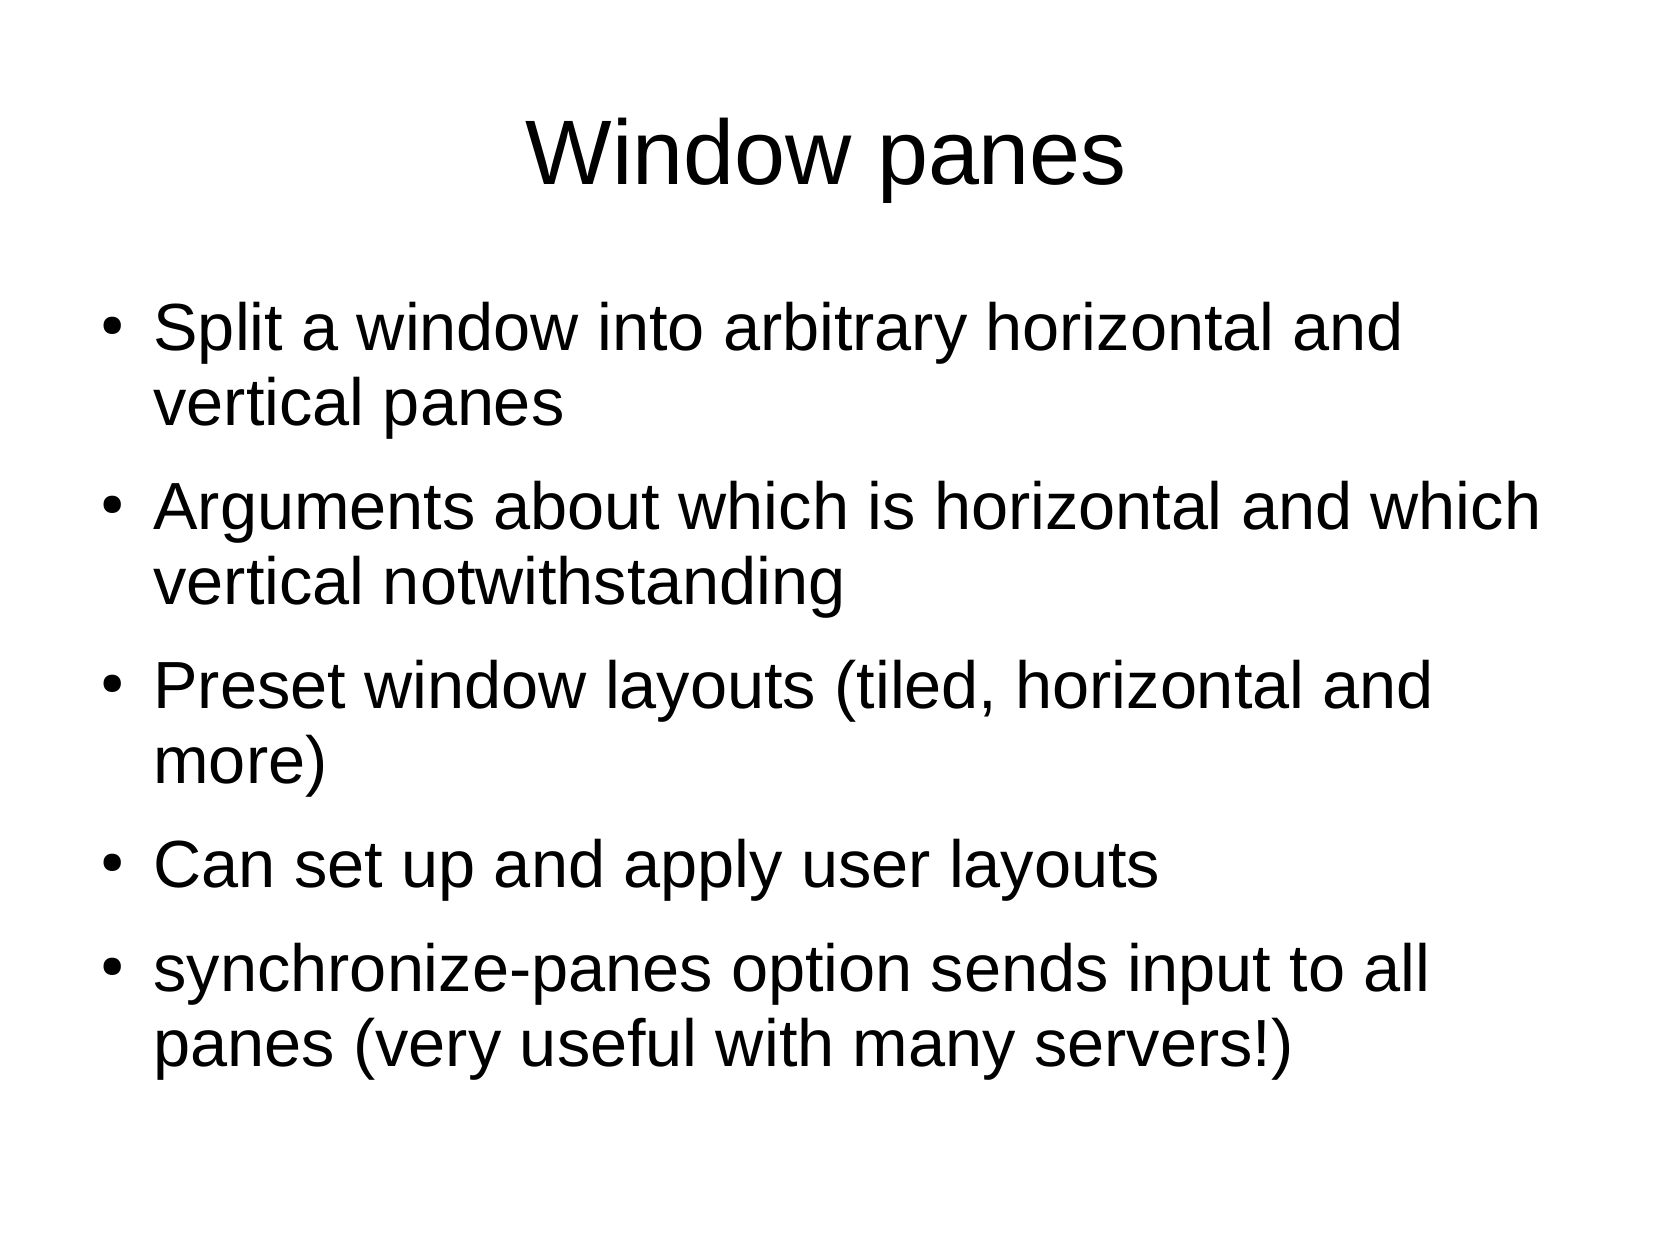

# Window panes
Split a window into arbitrary horizontal and vertical panes
Arguments about which is horizontal and which vertical notwithstanding
Preset window layouts (tiled, horizontal and more)
Can set up and apply user layouts
synchronize-panes option sends input to all panes (very useful with many servers!)